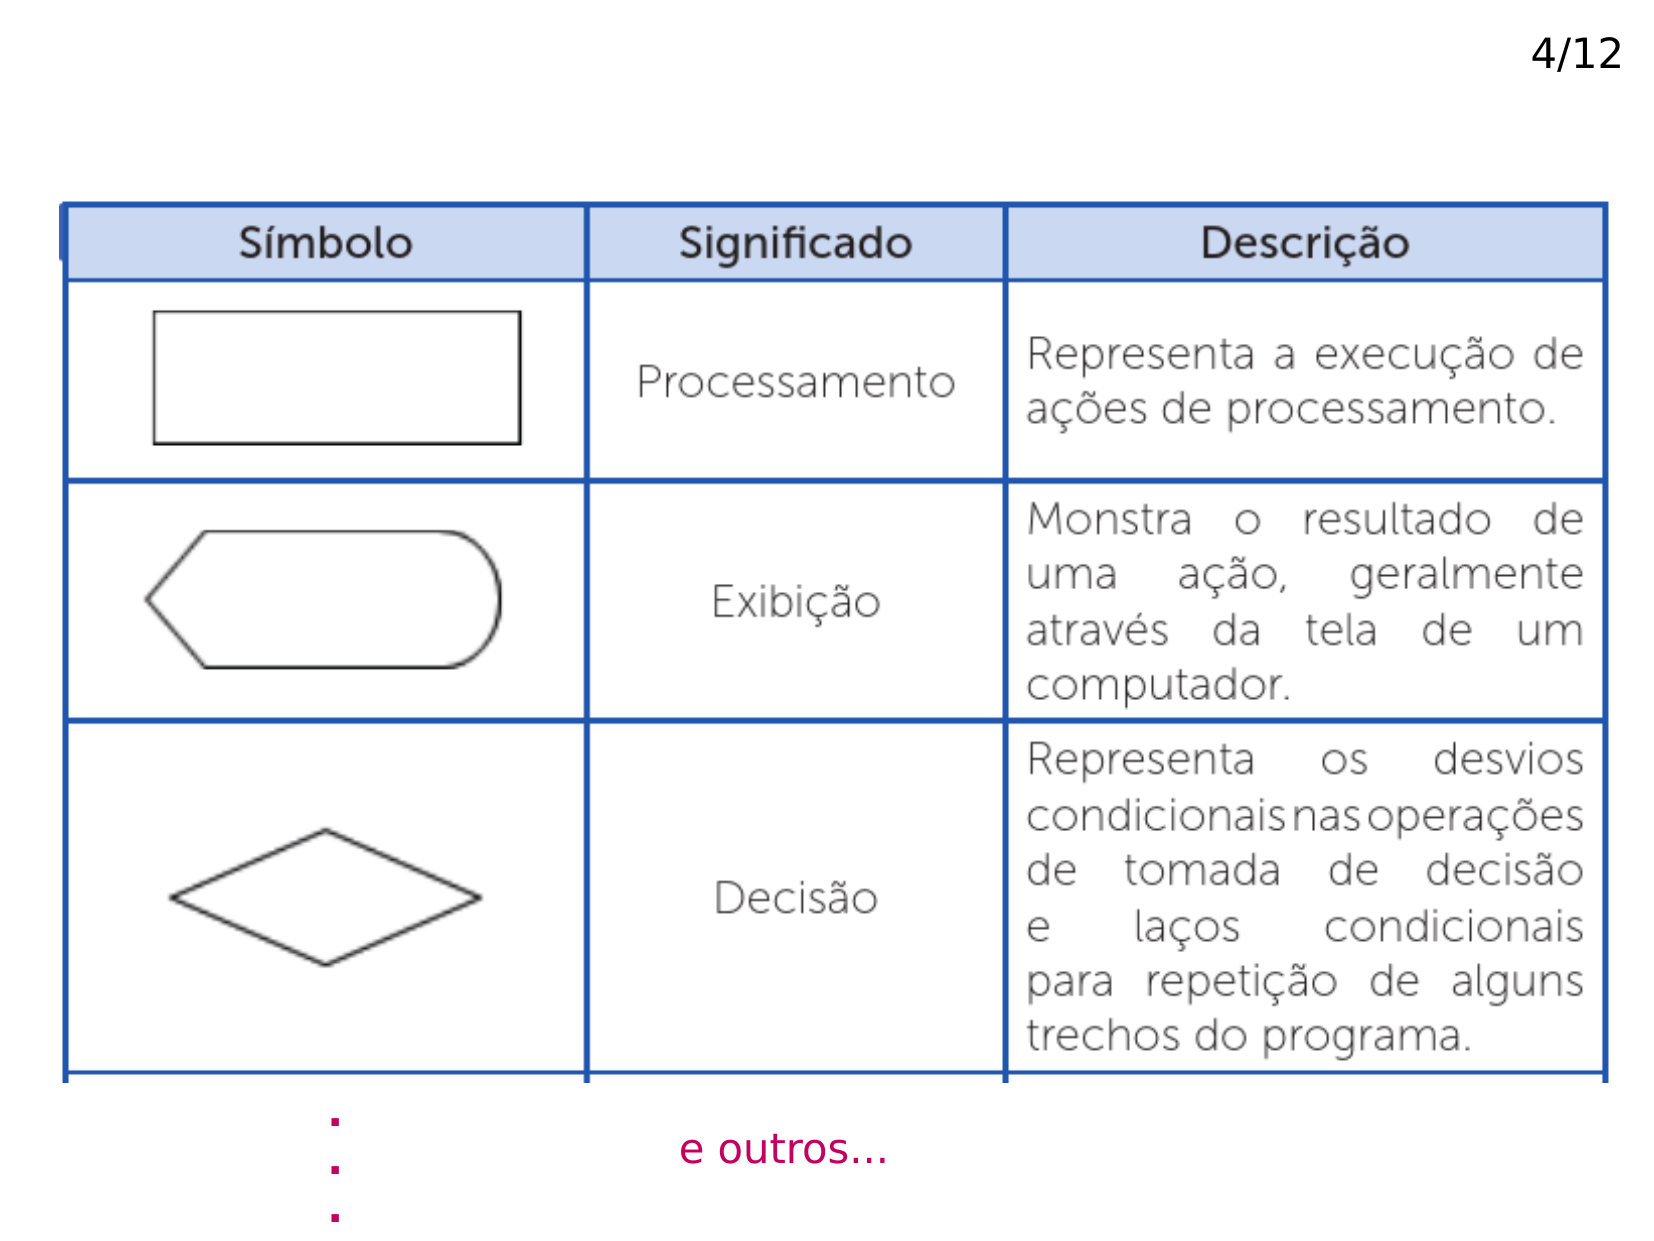

#
4
.
.
.
e outros...